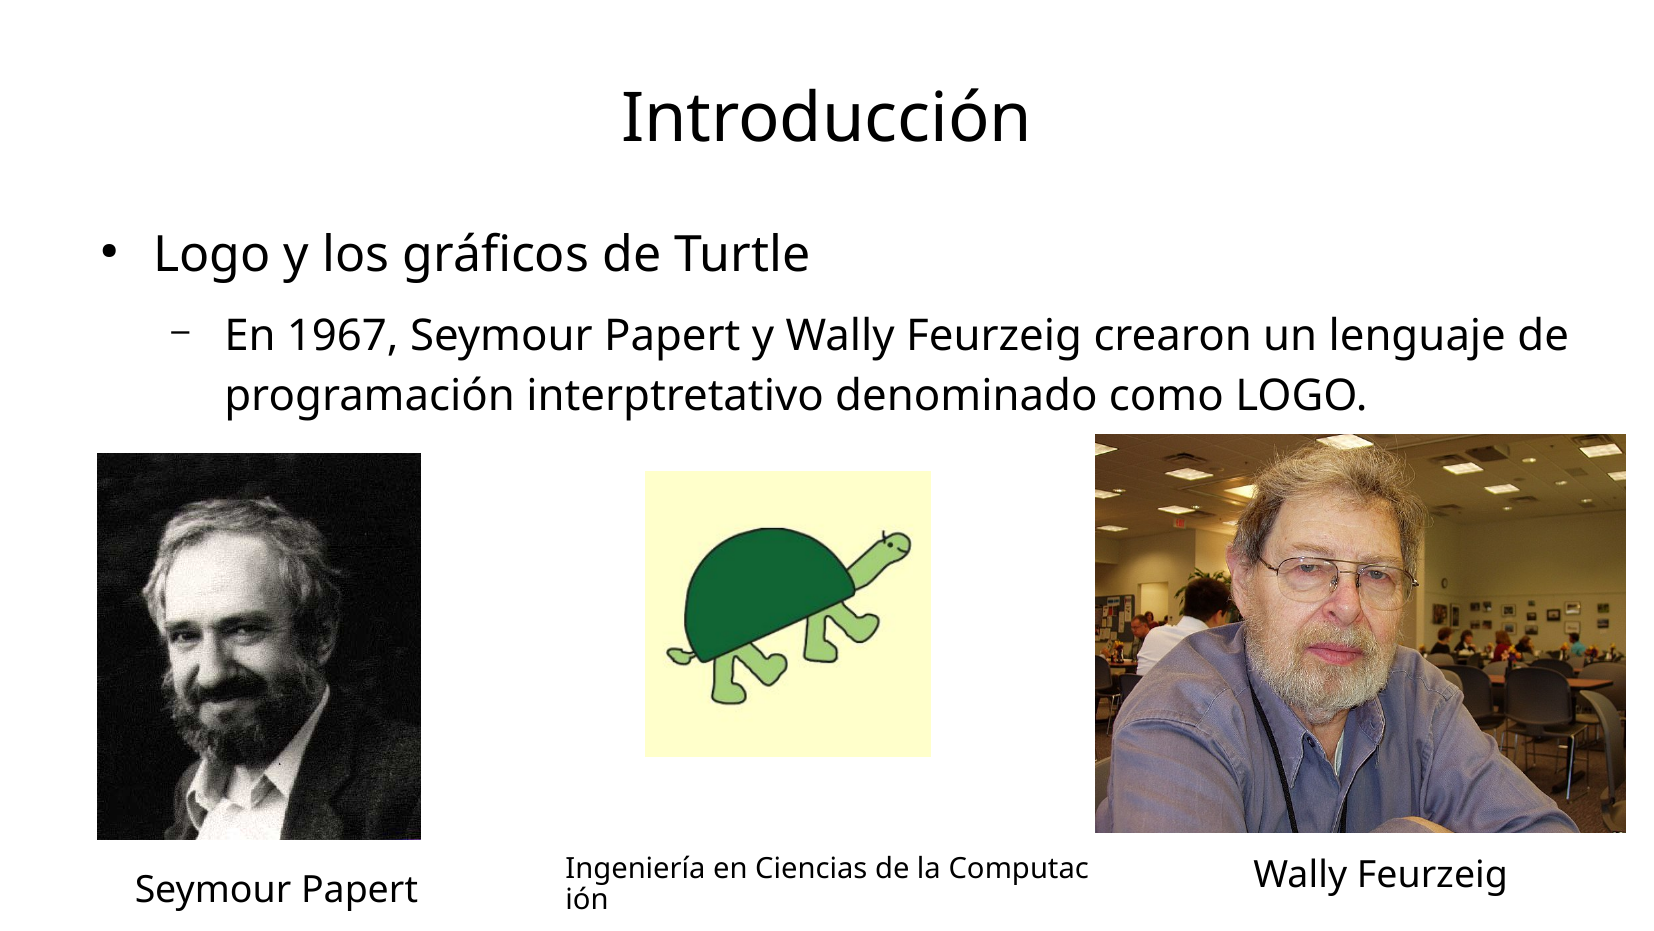

# Introducción
Logo y los gráficos de Turtle
En 1967, Seymour Papert y Wally Feurzeig crearon un lenguaje de programación interptretativo denominado como LOGO.
Wally Feurzeig
Ingeniería en Ciencias de la Computación
Seymour Papert